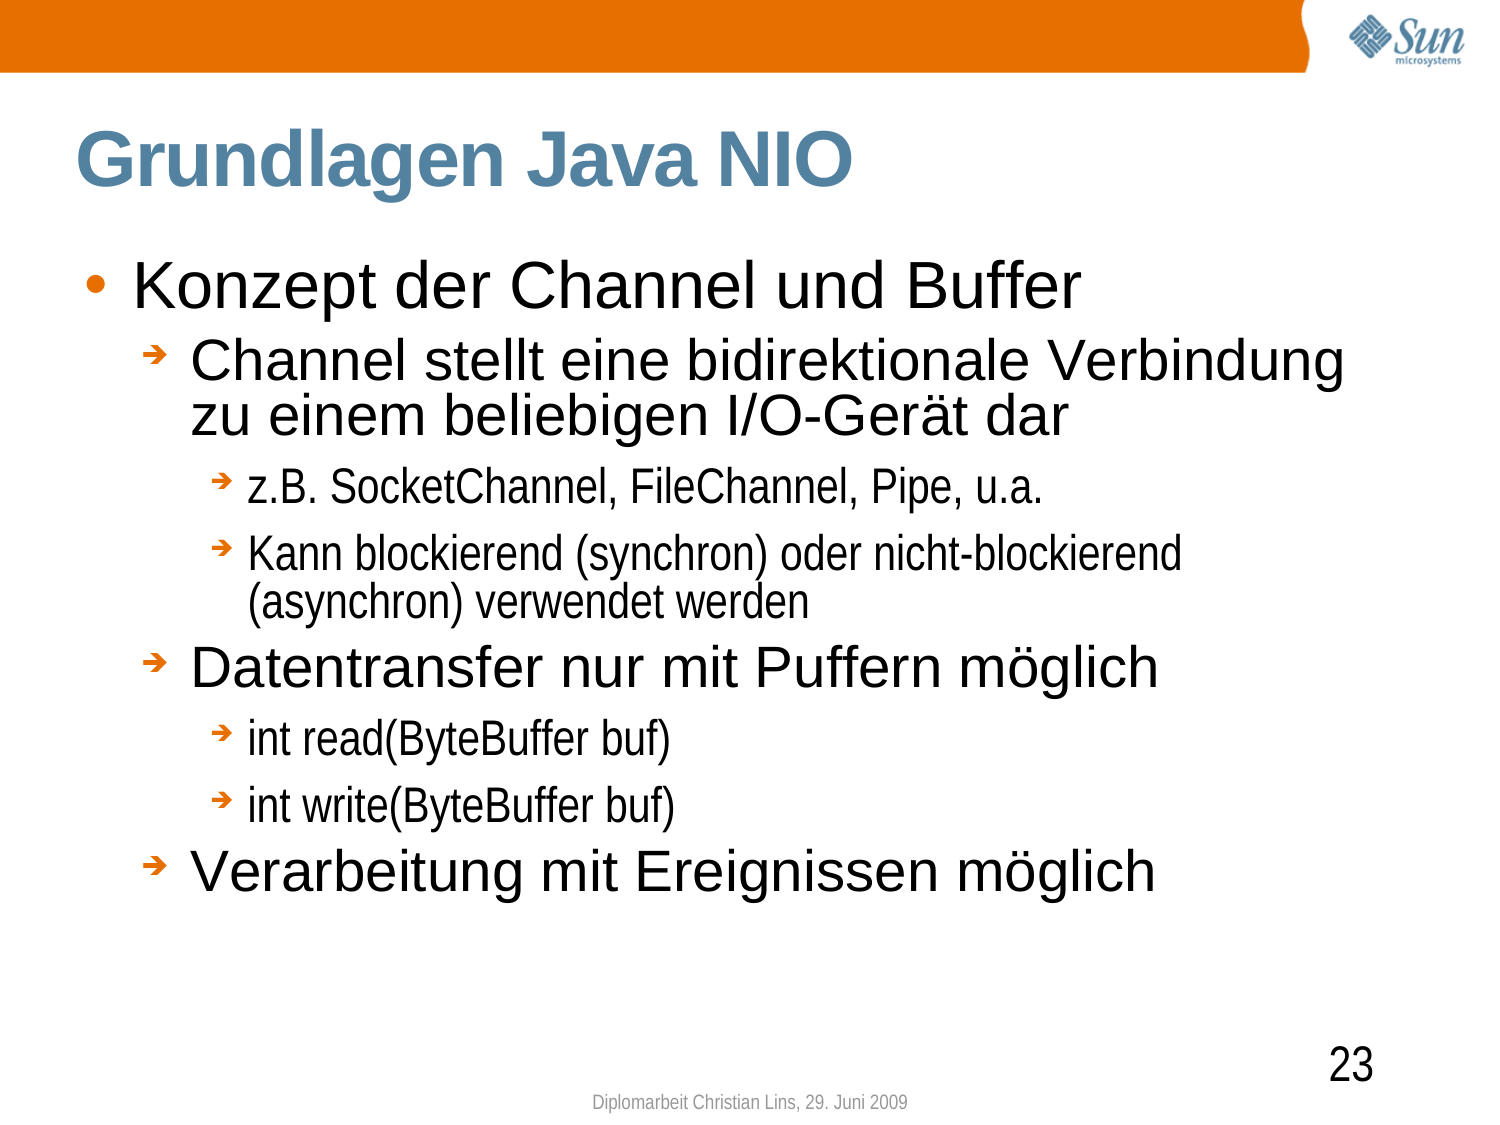

# Grundlagen Java NIO
Konzept der Channel und Buffer
Channel stellt eine bidirektionale Verbindung zu einem beliebigen I/O-Gerät dar
z.B. SocketChannel, FileChannel, Pipe, u.a.
Kann blockierend (synchron) oder nicht-blockierend (asynchron) verwendet werden
Datentransfer nur mit Puffern möglich
int read(ByteBuffer buf)
int write(ByteBuffer buf)
Verarbeitung mit Ereignissen möglich